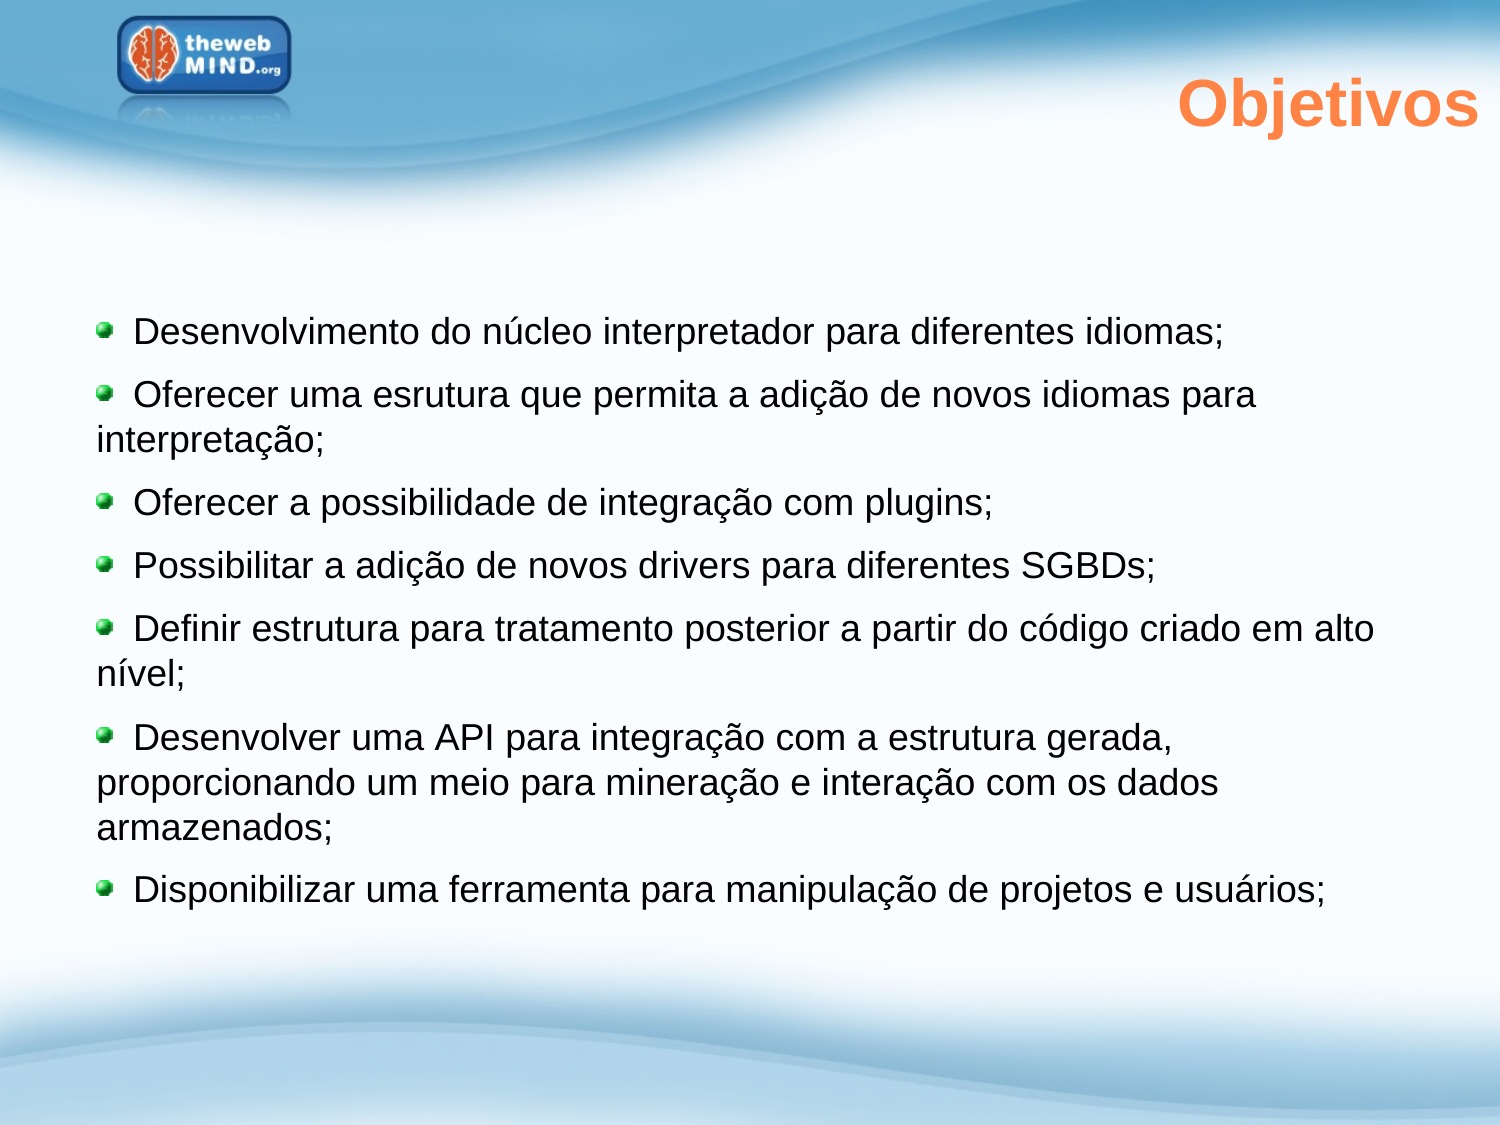

Objetivos
 Desenvolvimento do núcleo interpretador para diferentes idiomas;
 Oferecer uma esrutura que permita a adição de novos idiomas para interpretação;
 Oferecer a possibilidade de integração com plugins;
 Possibilitar a adição de novos drivers para diferentes SGBDs;
 Definir estrutura para tratamento posterior a partir do código criado em alto nível;
 Desenvolver uma API para integração com a estrutura gerada, proporcionando um meio para mineração e interação com os dados armazenados;
 Disponibilizar uma ferramenta para manipulação de projetos e usuários;